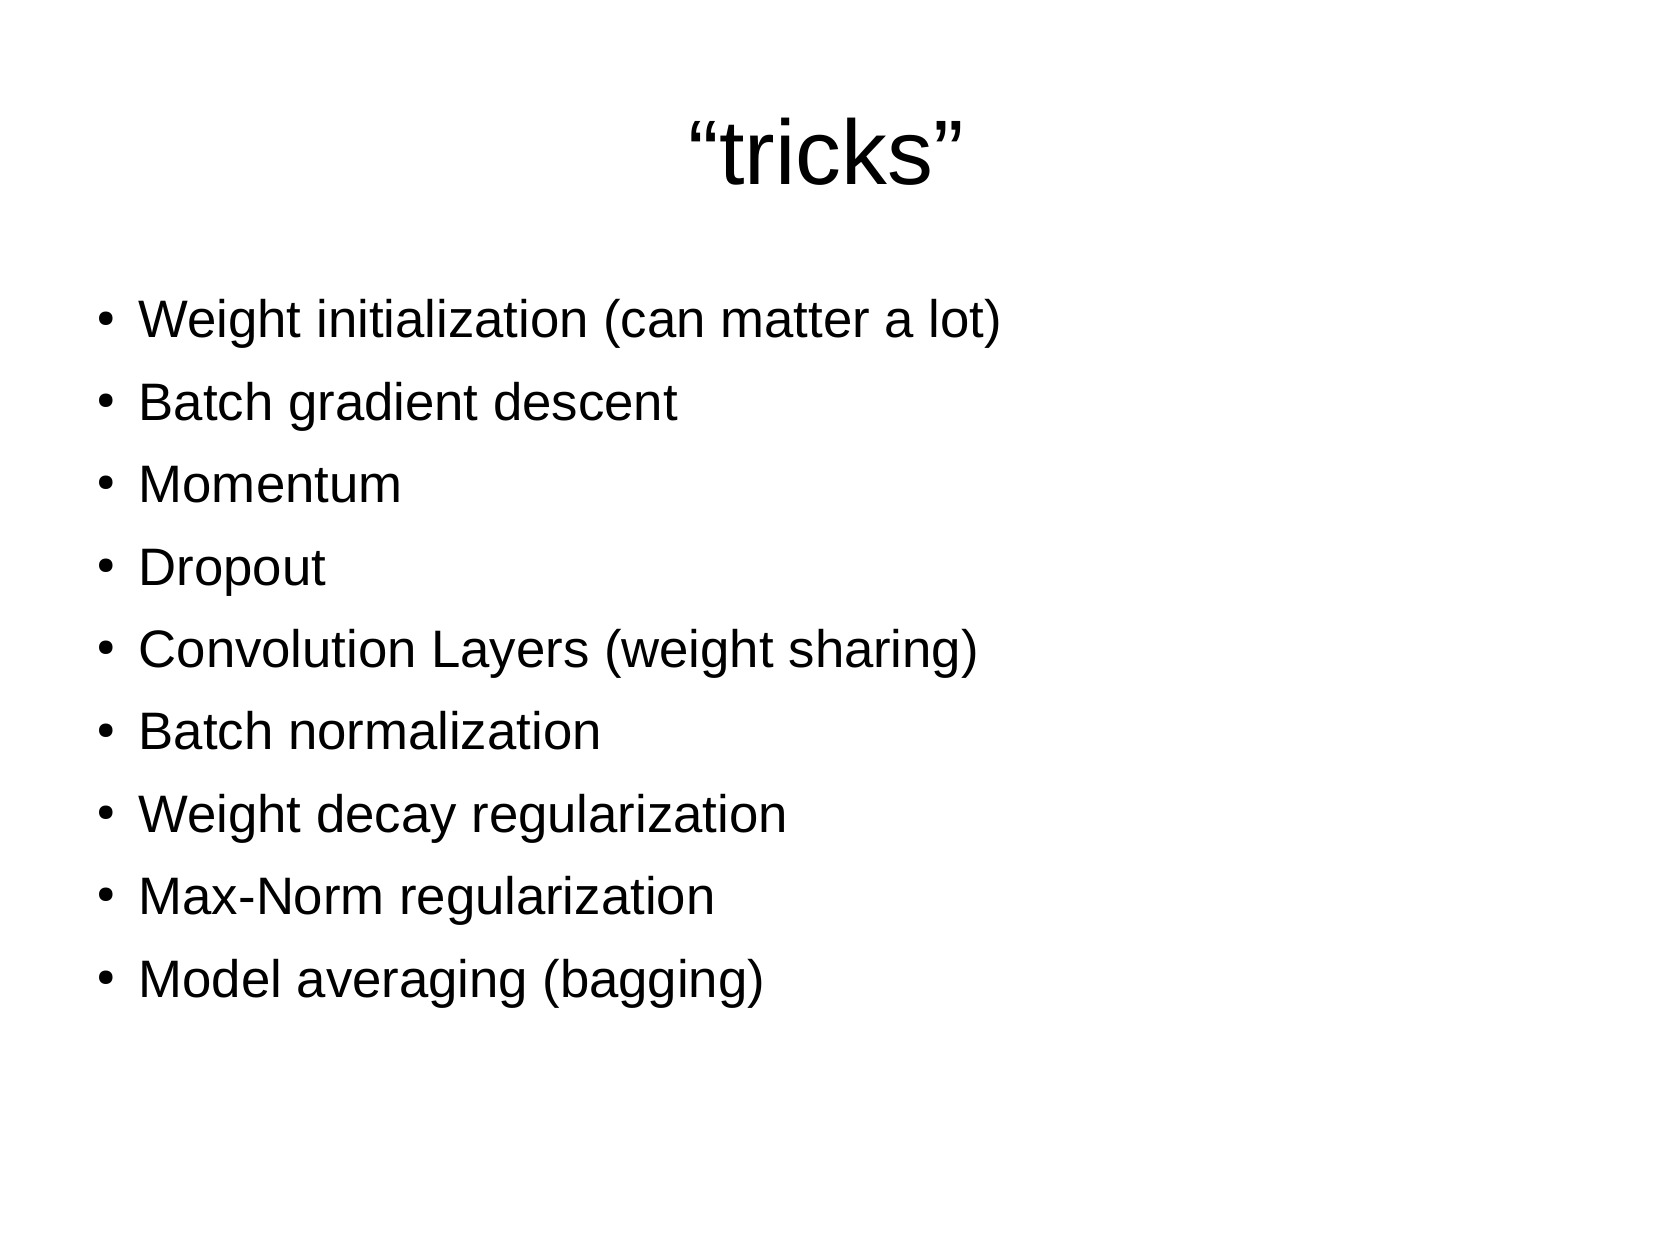

# “tricks”
Weight initialization (can matter a lot)
Batch gradient descent
Momentum
Dropout
Convolution Layers (weight sharing)
Batch normalization
Weight decay regularization
Max-Norm regularization
Model averaging (bagging)